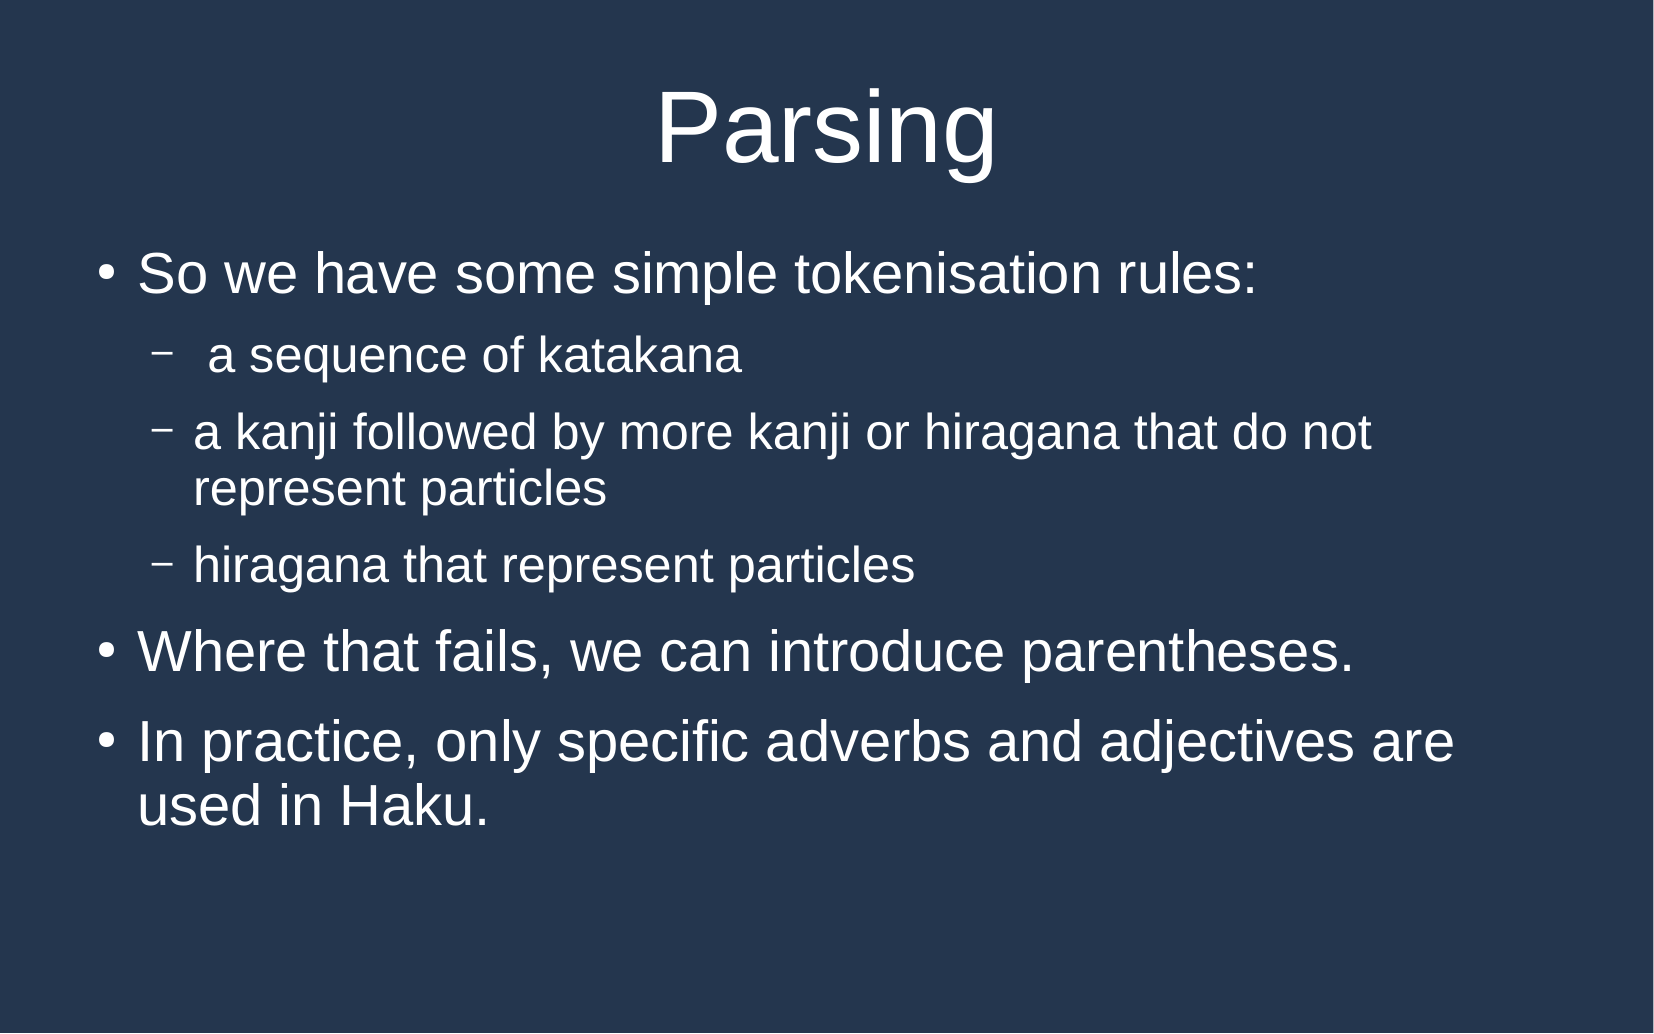

# Parsing
So we have some simple tokenisation rules:
 a sequence of katakana
a kanji followed by more kanji or hiragana that do not represent particles
hiragana that represent particles
Where that fails, we can introduce parentheses.
In practice, only specific adverbs and adjectives are used in Haku.